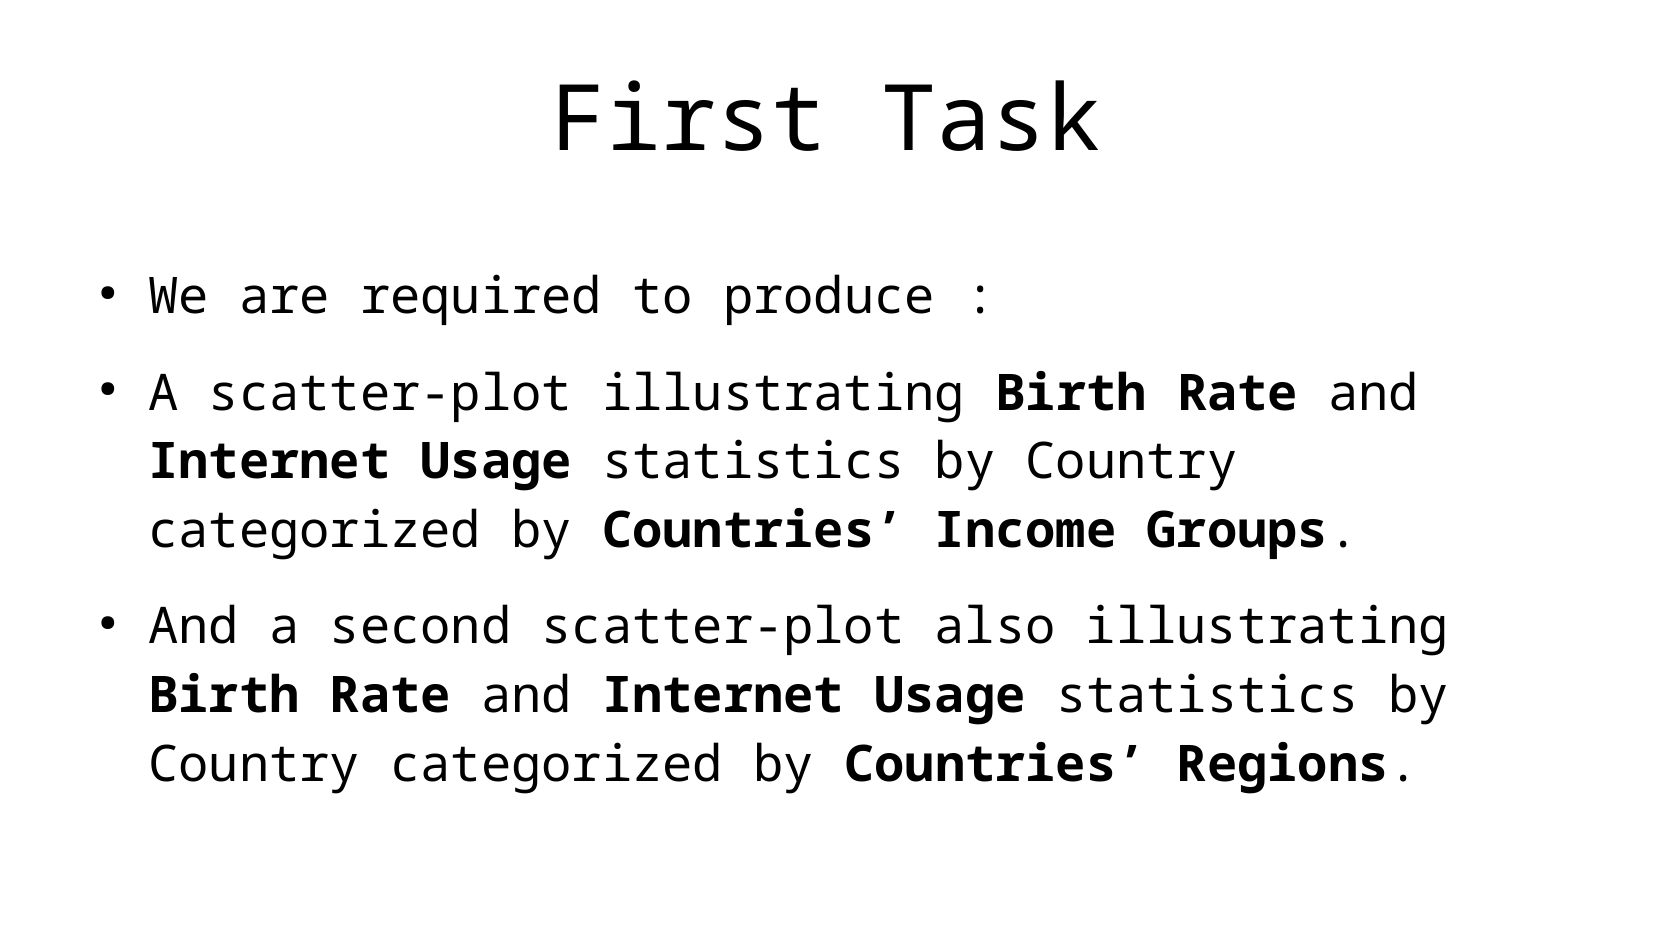

# First Task
We are required to produce :
A scatter-plot illustrating Birth Rate and Internet Usage statistics by Country categorized by Countries’ Income Groups.
And a second scatter-plot also illustrating Birth Rate and Internet Usage statistics by Country categorized by Countries’ Regions.